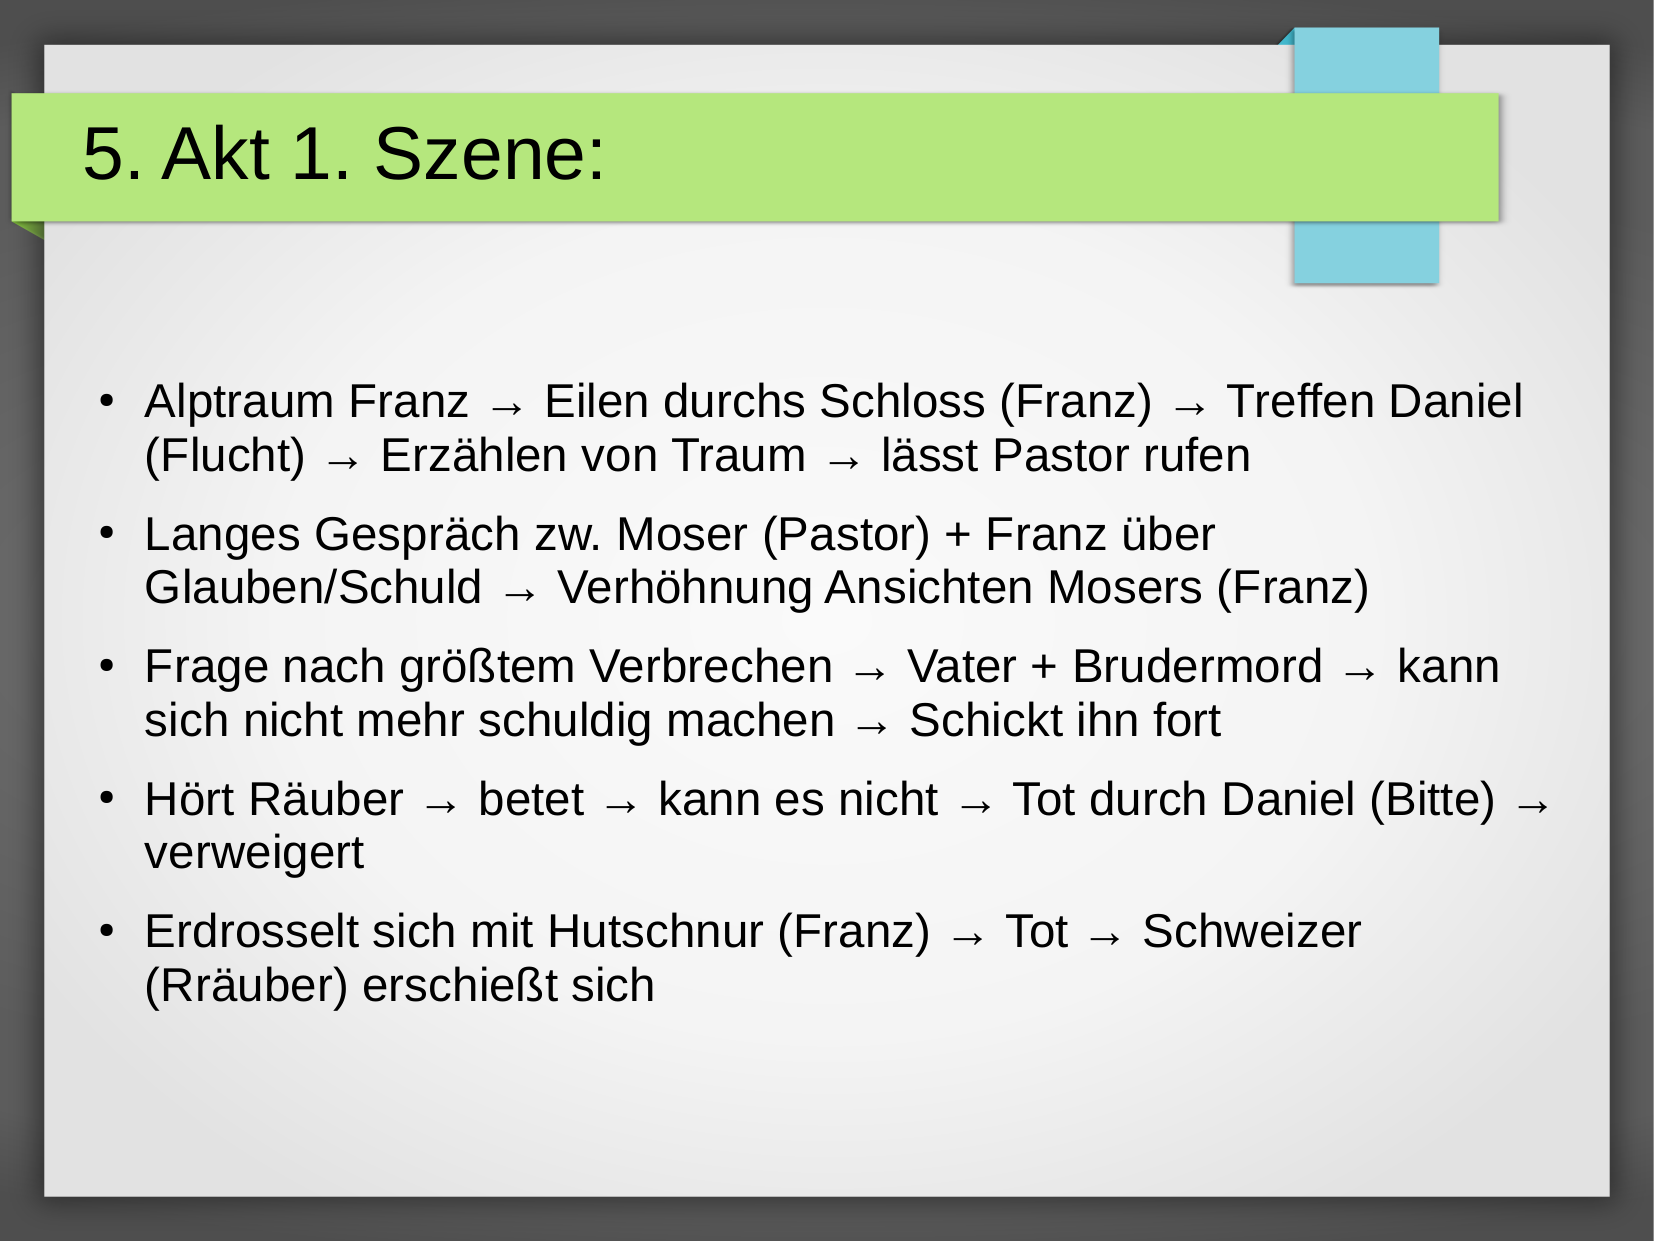

# 5. Akt 1. Szene:
Alptraum Franz → Eilen durchs Schloss (Franz) → Treffen Daniel (Flucht) → Erzählen von Traum → lässt Pastor rufen
Langes Gespräch zw. Moser (Pastor) + Franz über Glauben/Schuld → Verhöhnung Ansichten Mosers (Franz)
Frage nach größtem Verbrechen → Vater + Brudermord → kann sich nicht mehr schuldig machen → Schickt ihn fort
Hört Räuber → betet → kann es nicht → Tot durch Daniel (Bitte) → verweigert
Erdrosselt sich mit Hutschnur (Franz) → Tot → Schweizer (Rräuber) erschießt sich